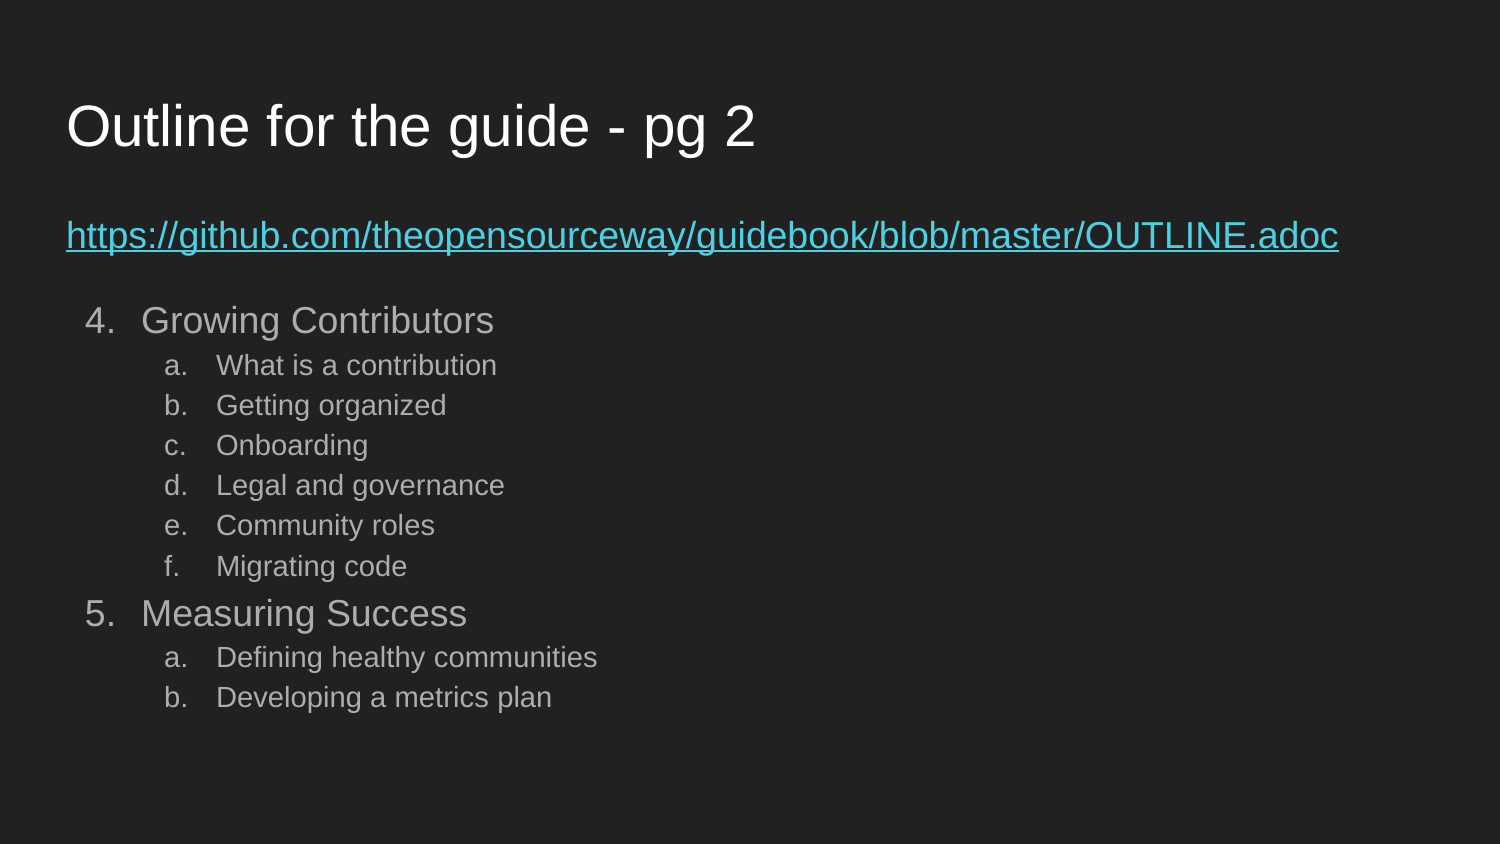

# Outline for the guide - pg 2
https://github.com/theopensourceway/guidebook/blob/master/OUTLINE.adoc
Growing Contributors
What is a contribution
Getting organized
Onboarding
Legal and governance
Community roles
Migrating code
Measuring Success
Defining healthy communities
Developing a metrics plan